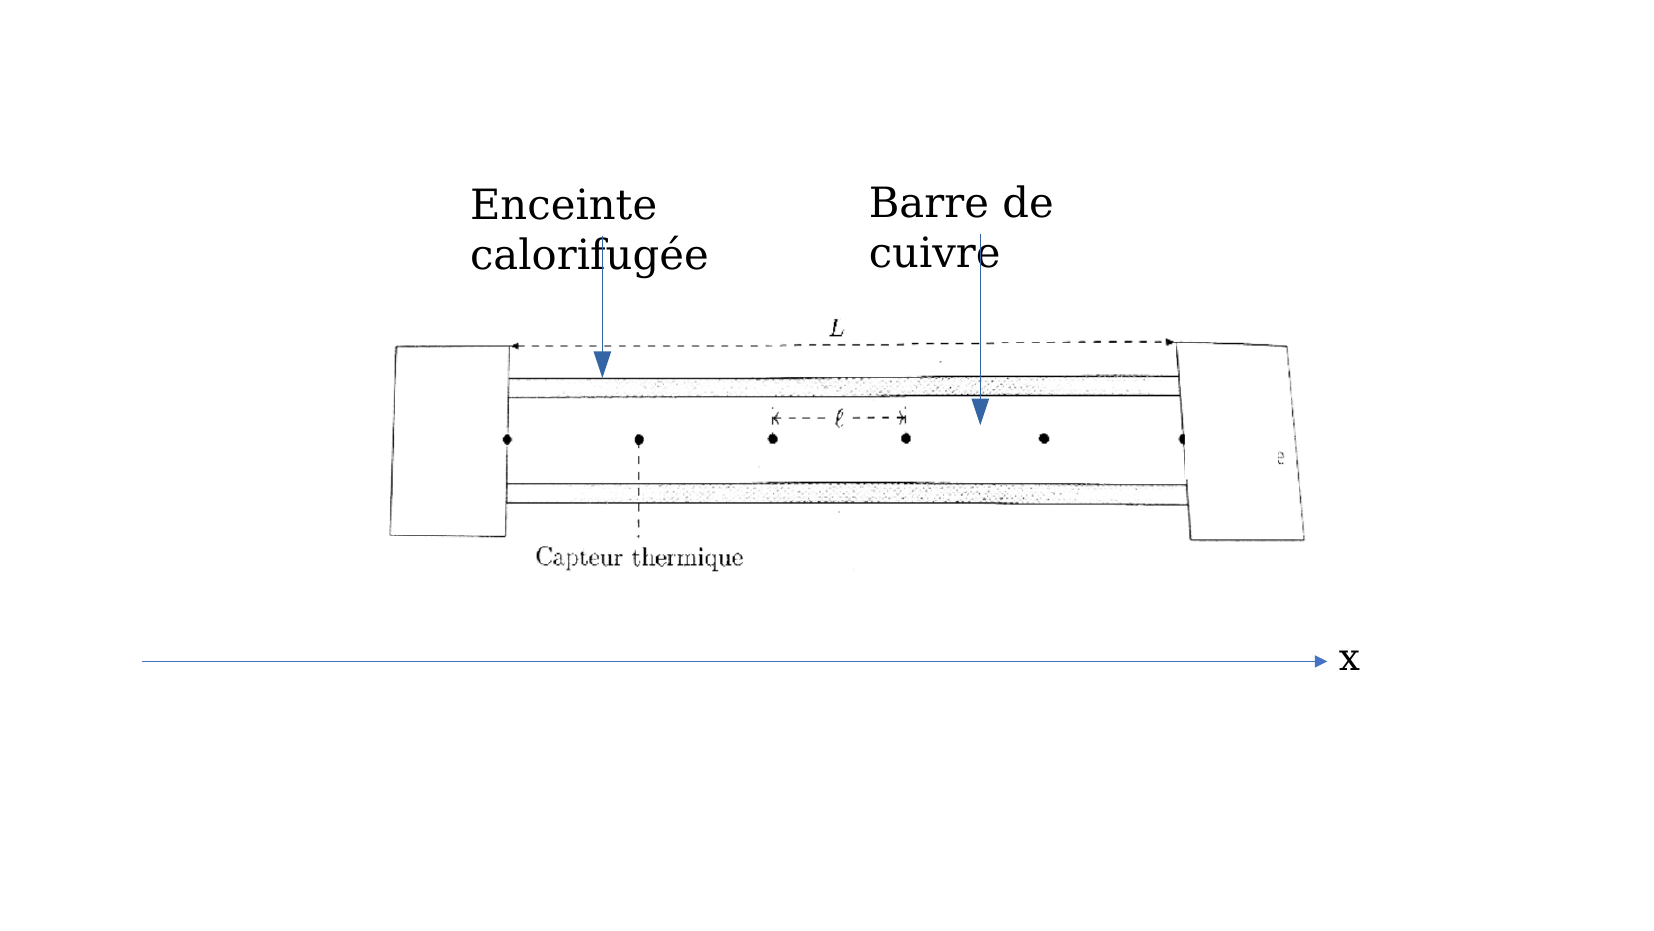

Barre de cuivre
Enceinte calorifugée
Tf
Tc
x